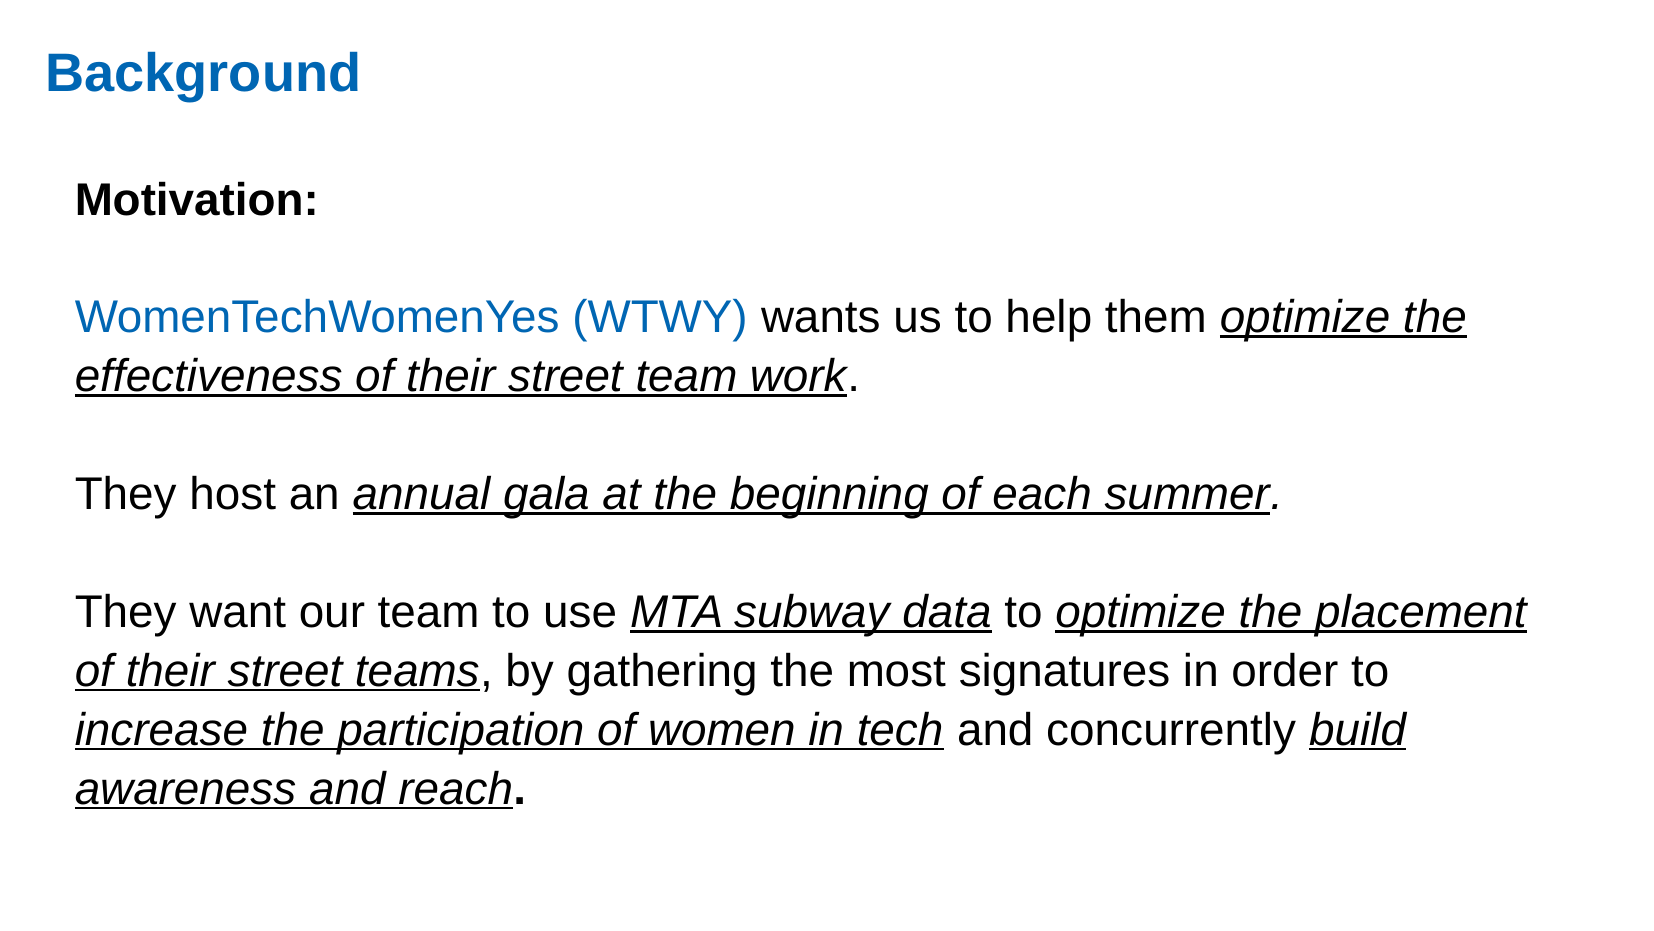

# Background
Motivation:
WomenTechWomenYes (WTWY) wants us to help them optimize the effectiveness of their street team work.
They host an annual gala at the beginning of each summer.
They want our team to use MTA subway data to optimize the placement of their street teams, by gathering the most signatures in order to increase the participation of women in tech and concurrently build awareness and reach.